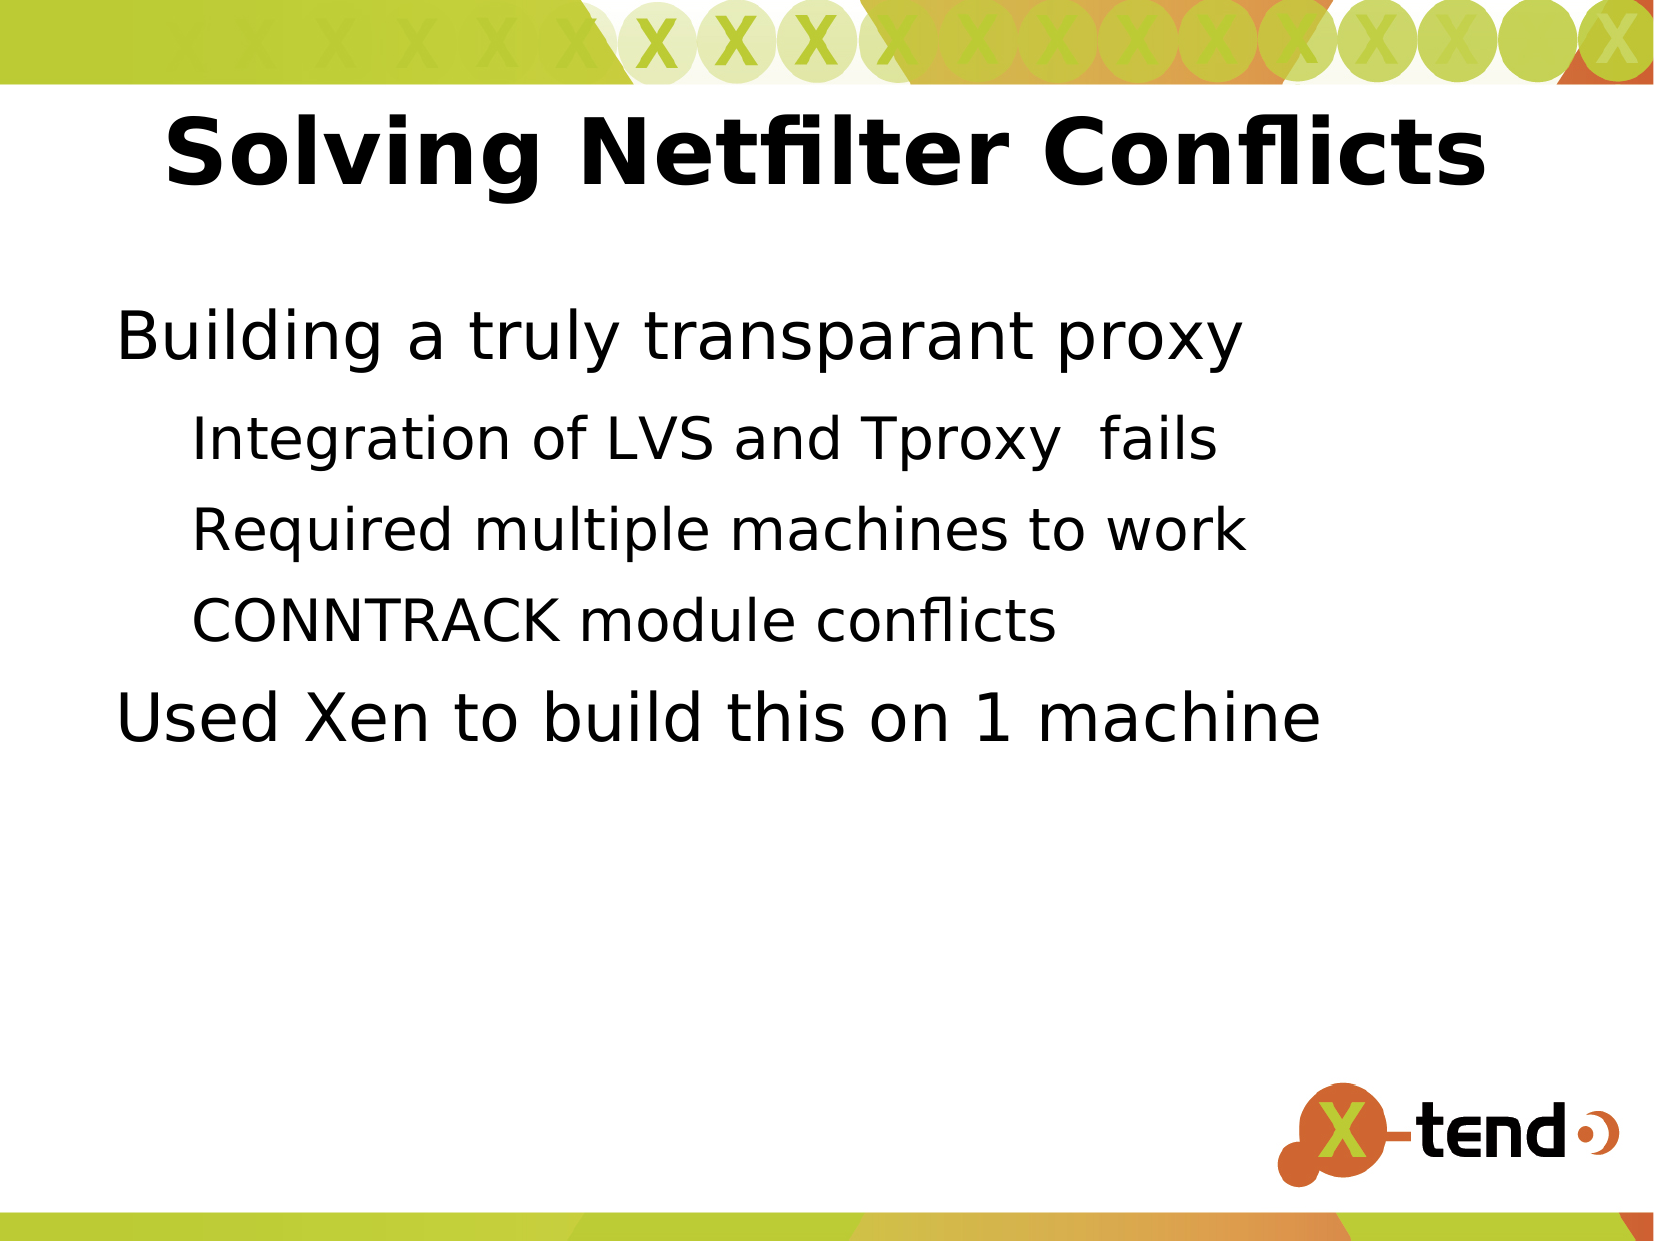

Solving Netfilter Conflicts
# Building a truly transparant proxy
Integration of LVS and Tproxy fails
Required multiple machines to work
CONNTRACK module conflicts
Used Xen to build this on 1 machine